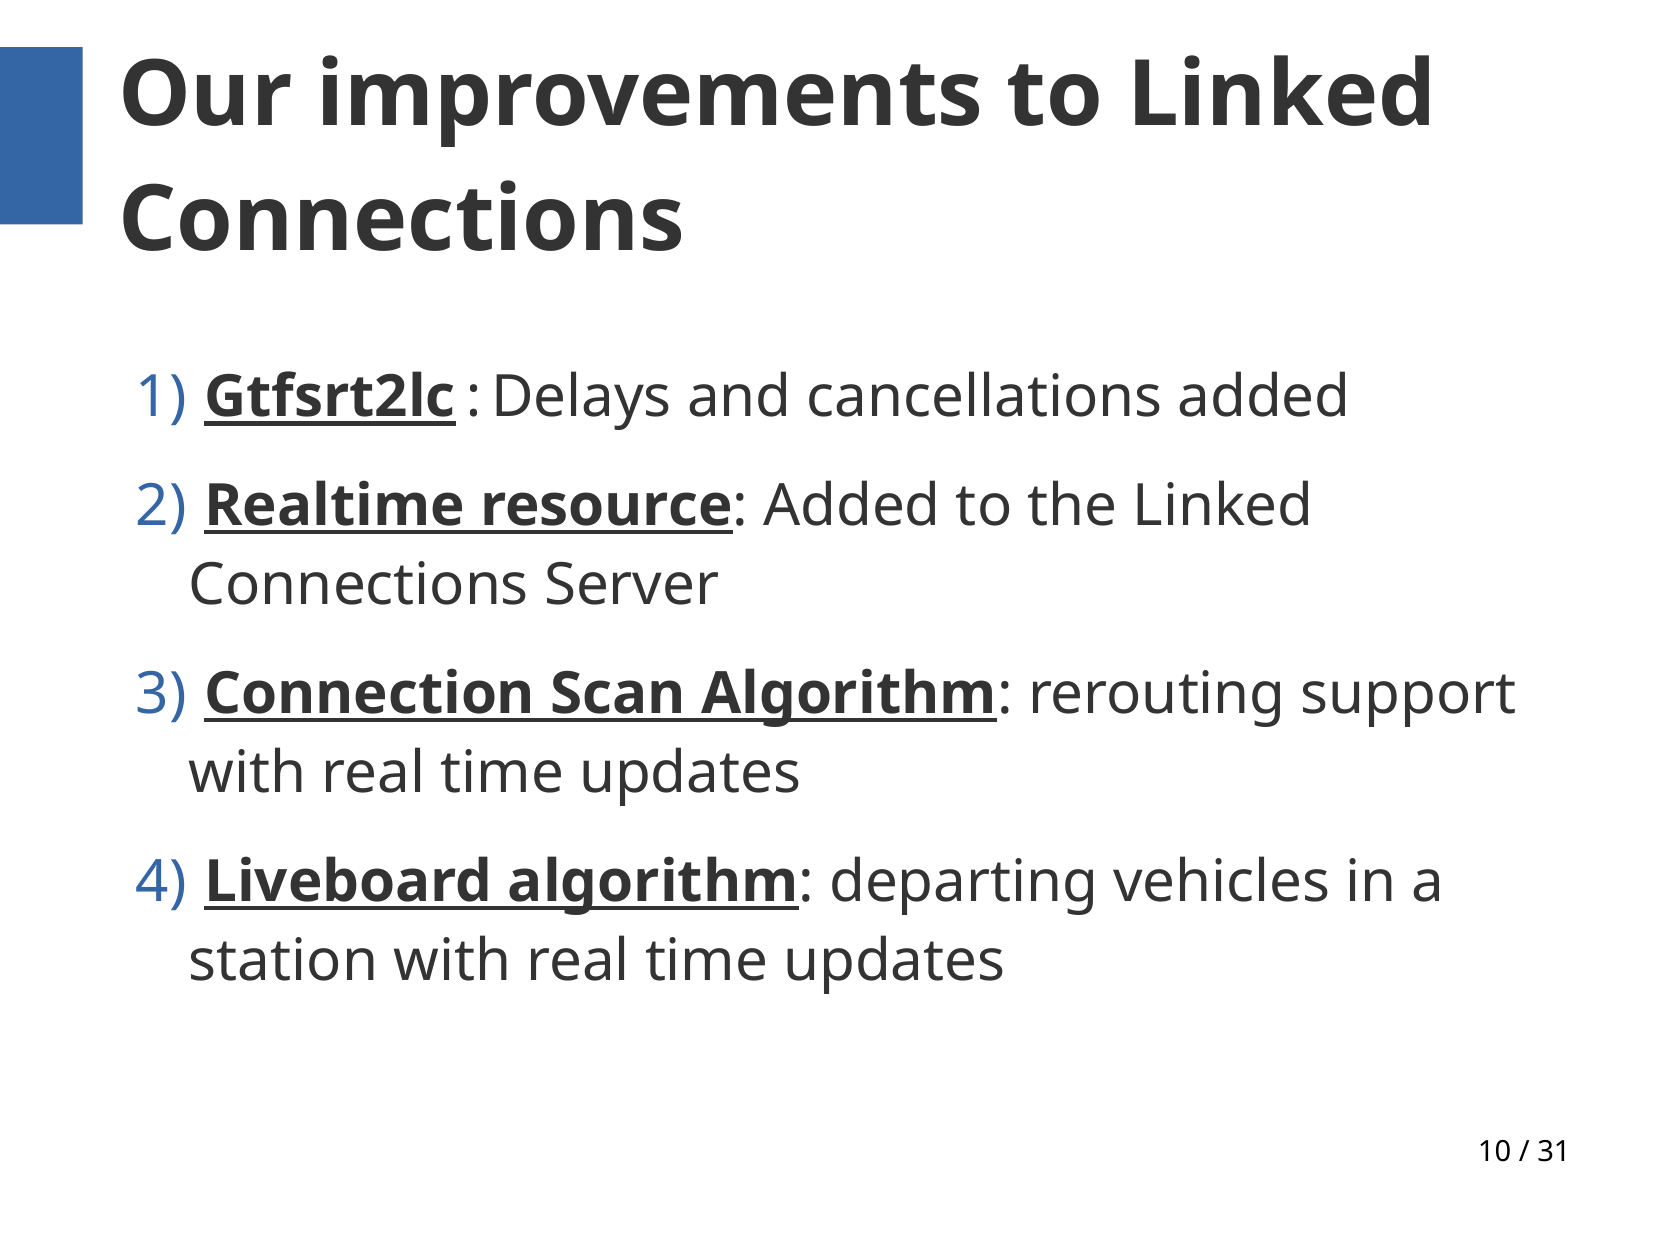

# Our improvements to Linked Connections
 Gtfsrt2lc:Delays and cancellations added
 Realtime resource: Added to the Linked Connections Server
 Connection Scan Algorithm: rerouting support with real time updates
 Liveboard algorithm: departing vehicles in a station with real time updates
10